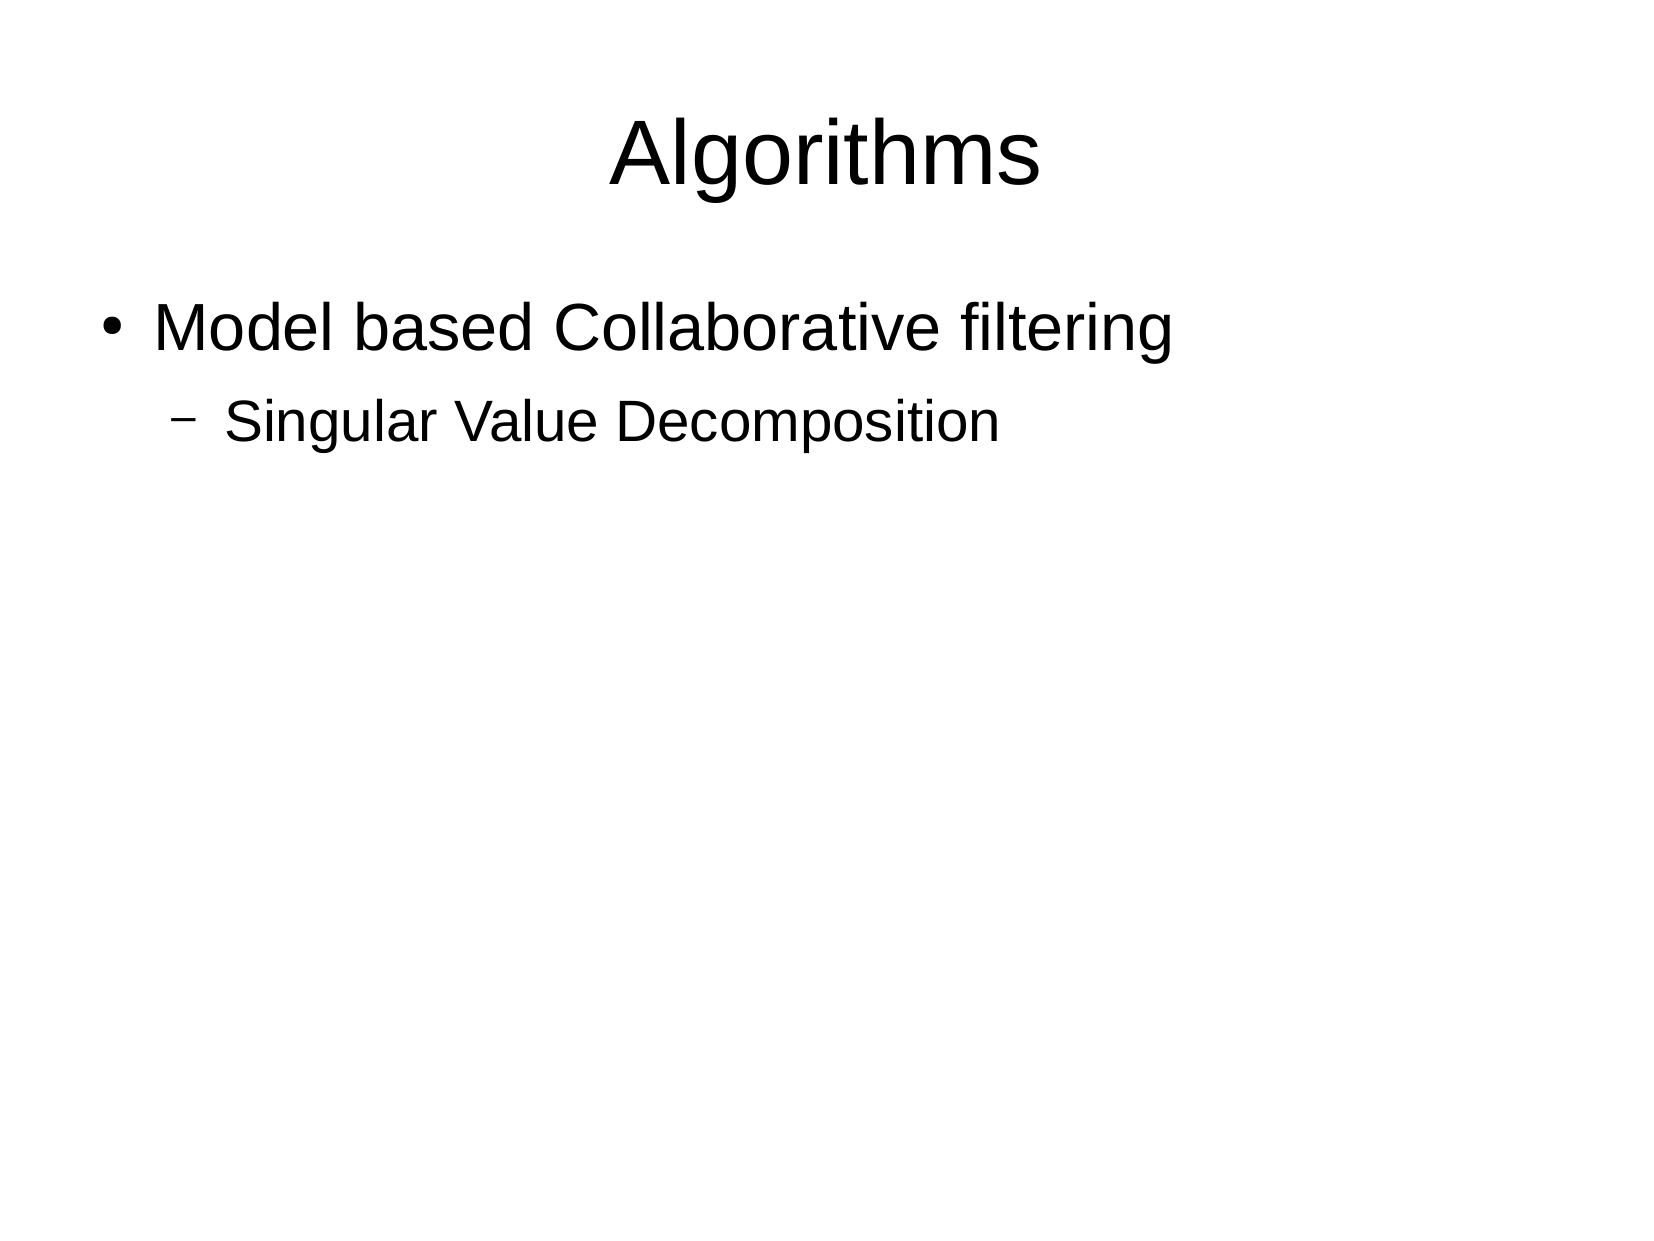

# Algorithms
Model based Collaborative filtering
Singular Value Decomposition